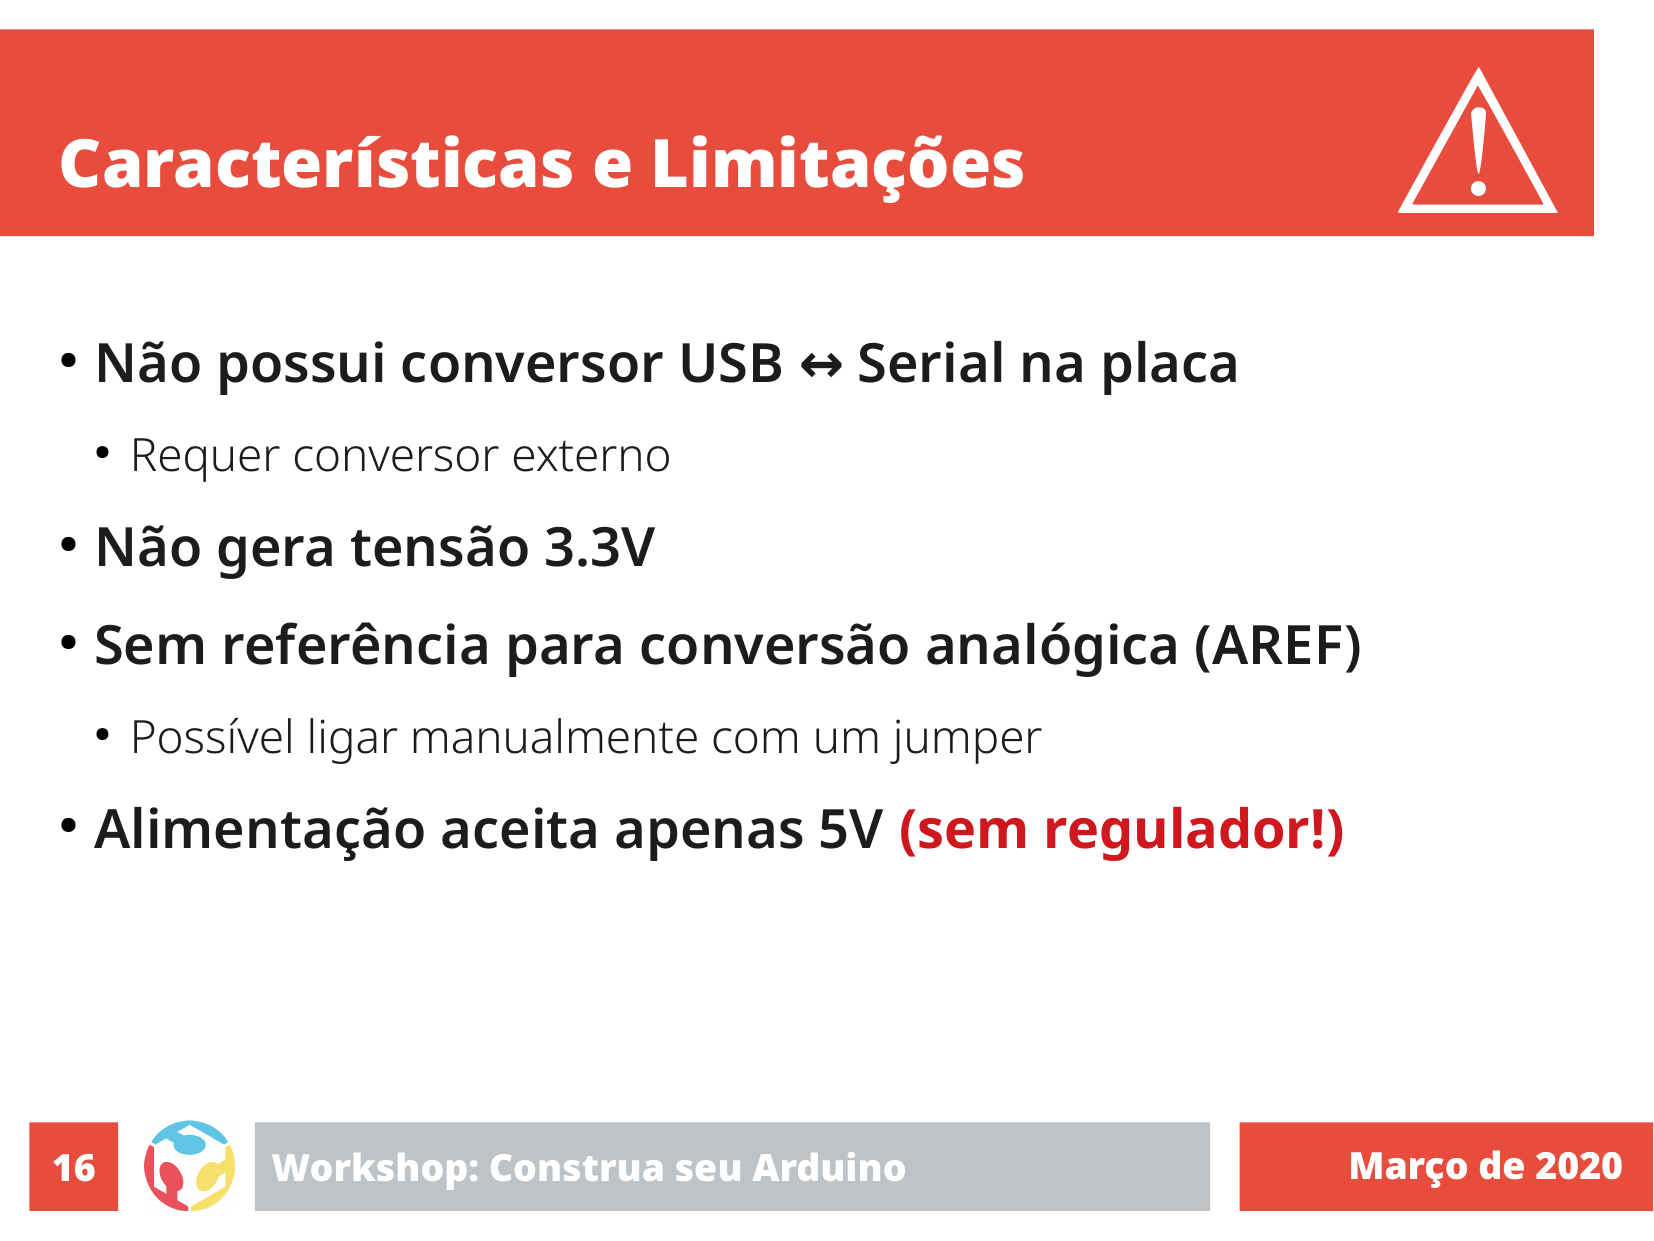

⚠️
# Características e Limitações
Não possui conversor USB ↔ Serial na placa
Requer conversor externo
Não gera tensão 3.3V
Sem referência para conversão analógica (AREF)
Possível ligar manualmente com um jumper
Alimentação aceita apenas 5V (sem regulador!)
16
Workshop: Construa seu Arduino
Março de 2020